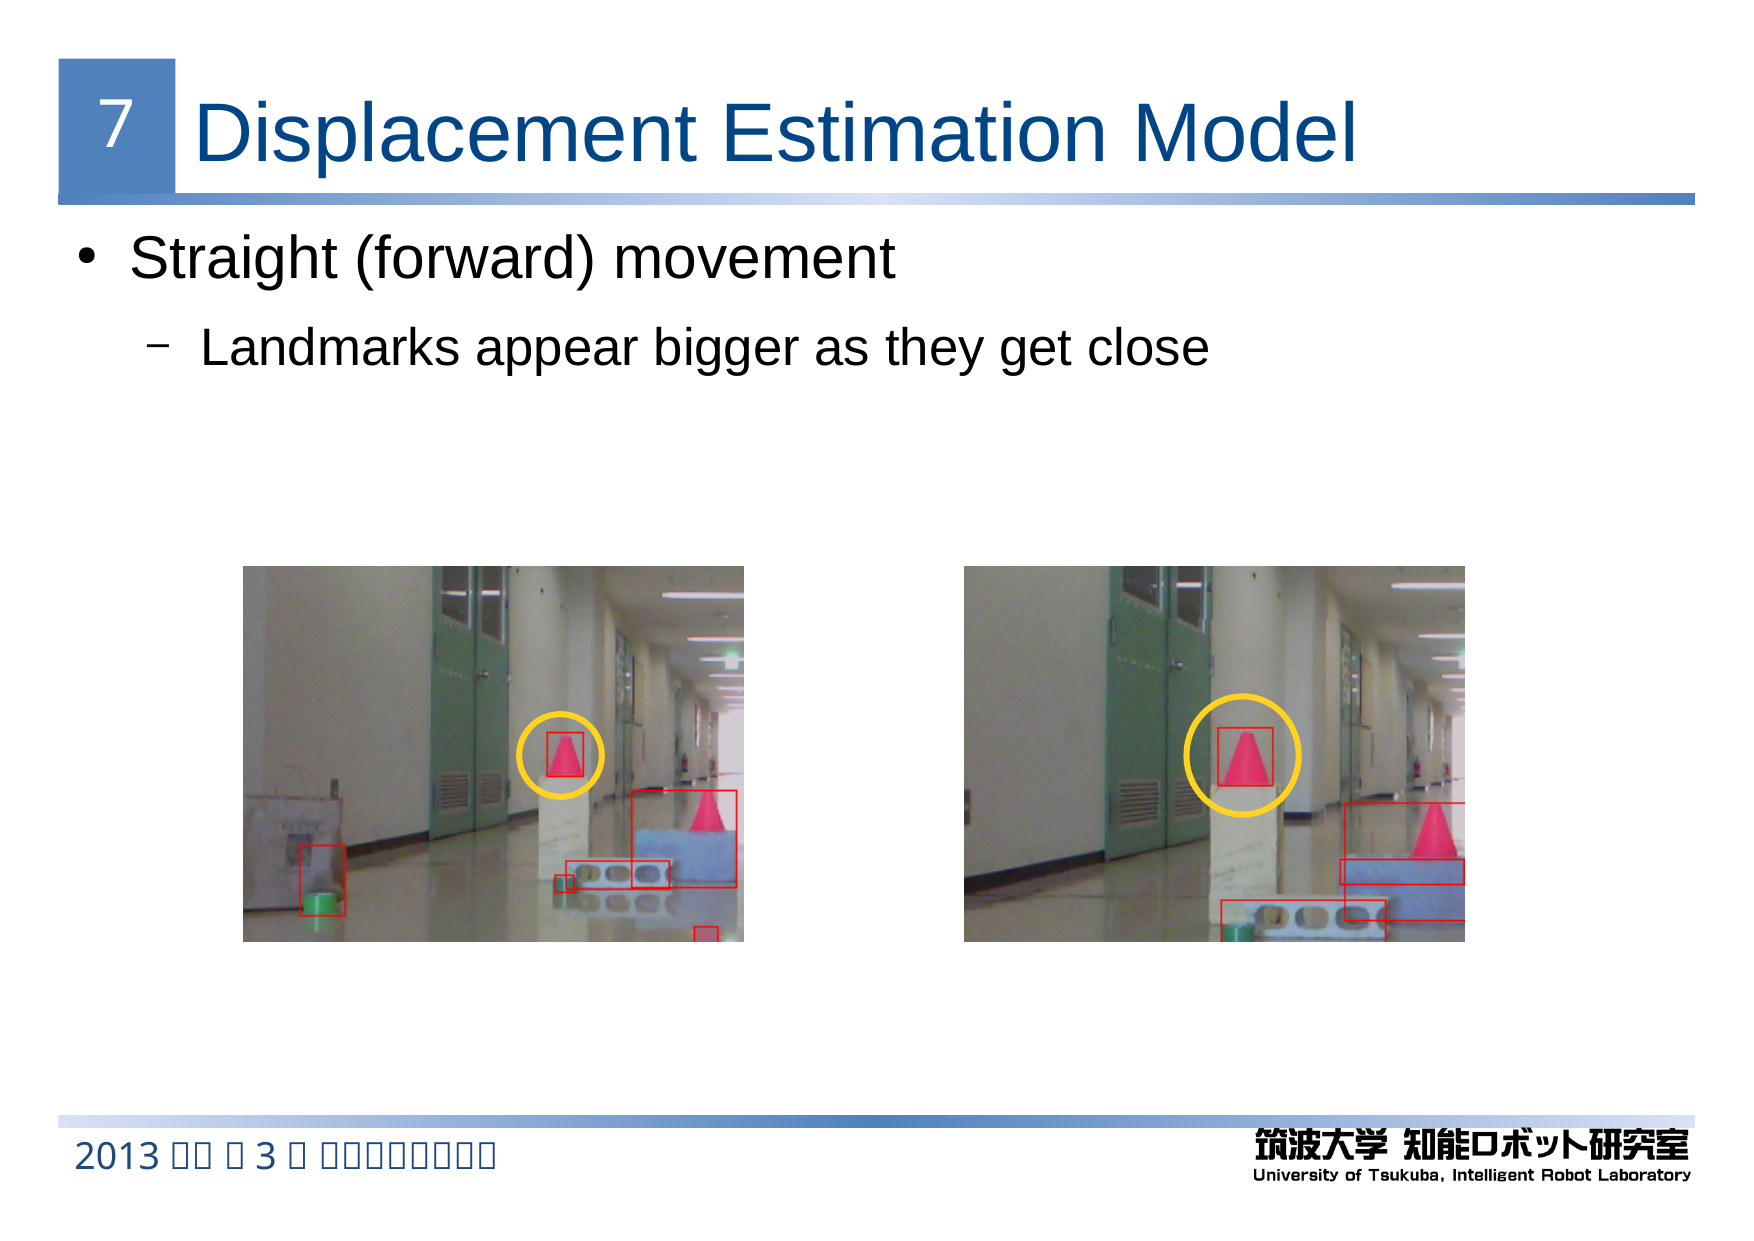

# Displacement Estimation Model
Straight (forward) movement
Landmarks appear bigger as they get close